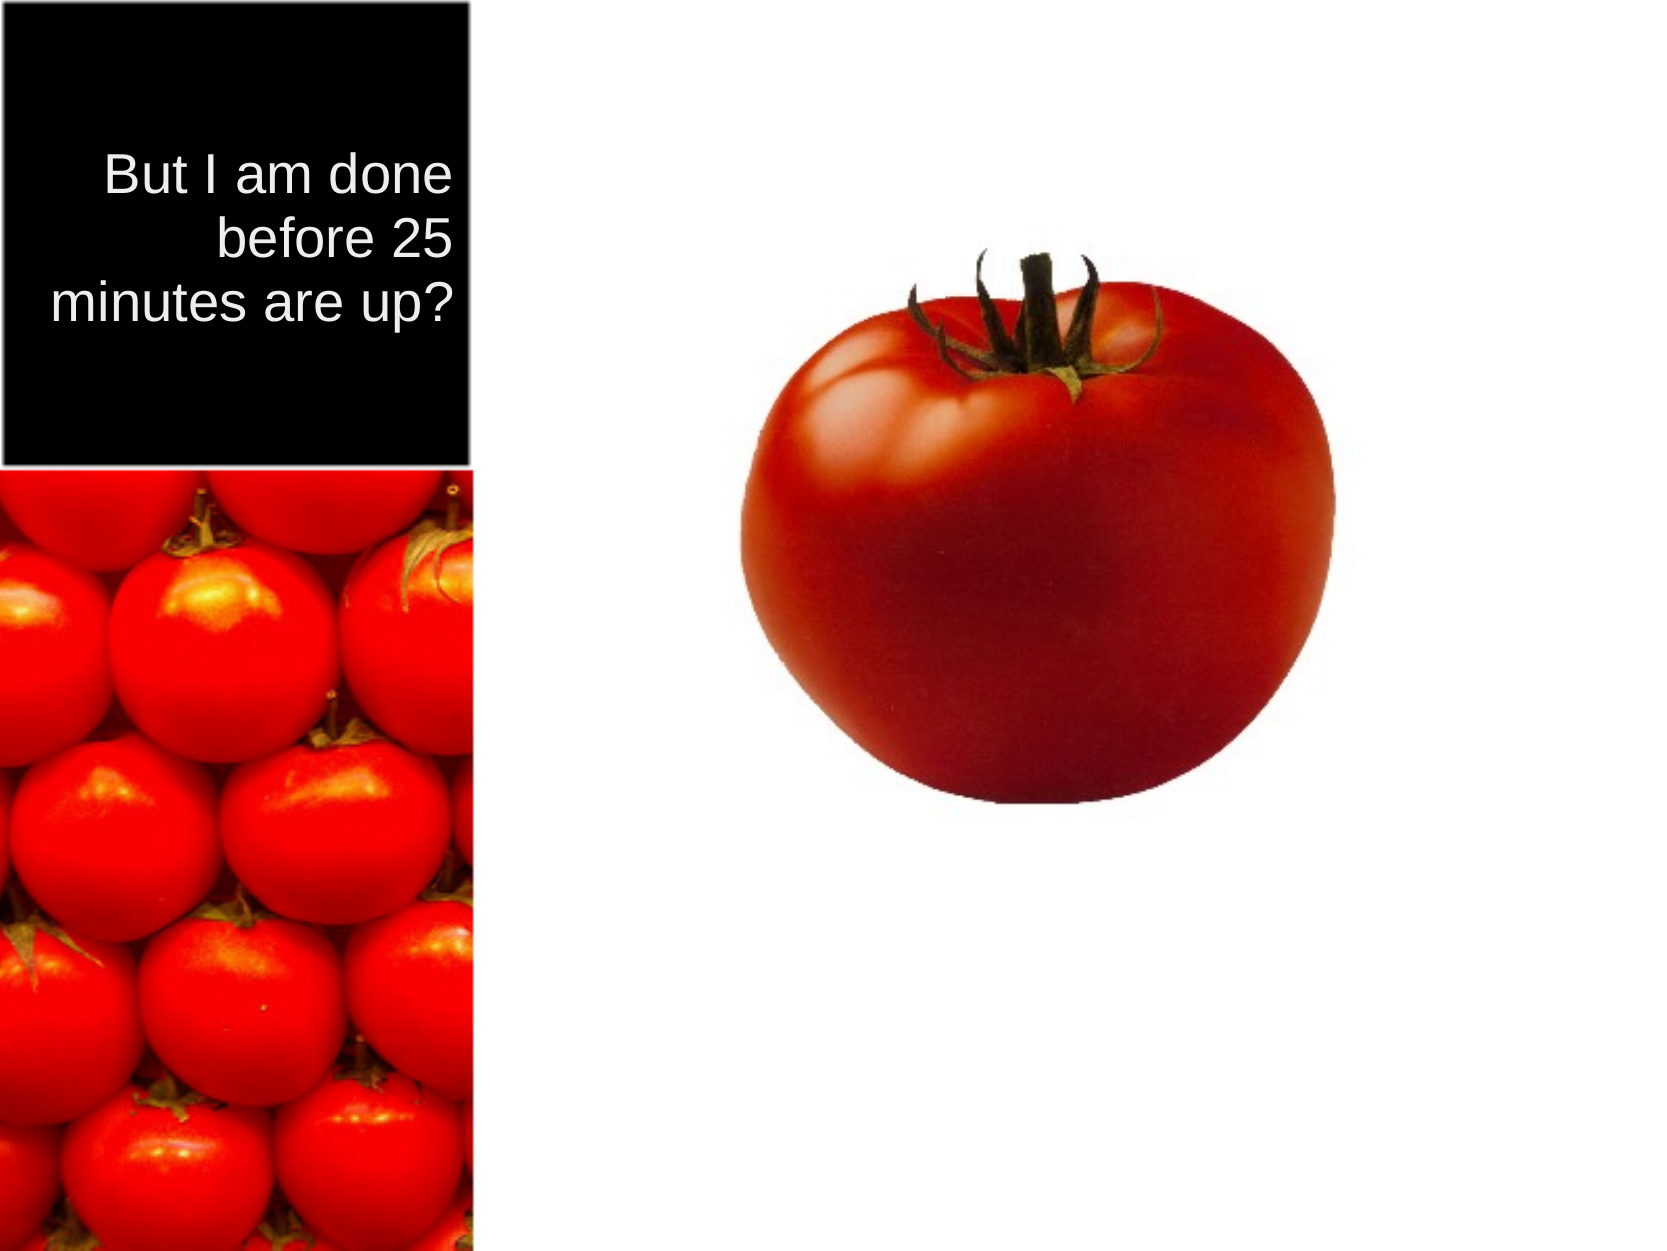

But I am done before 25 minutes are up?